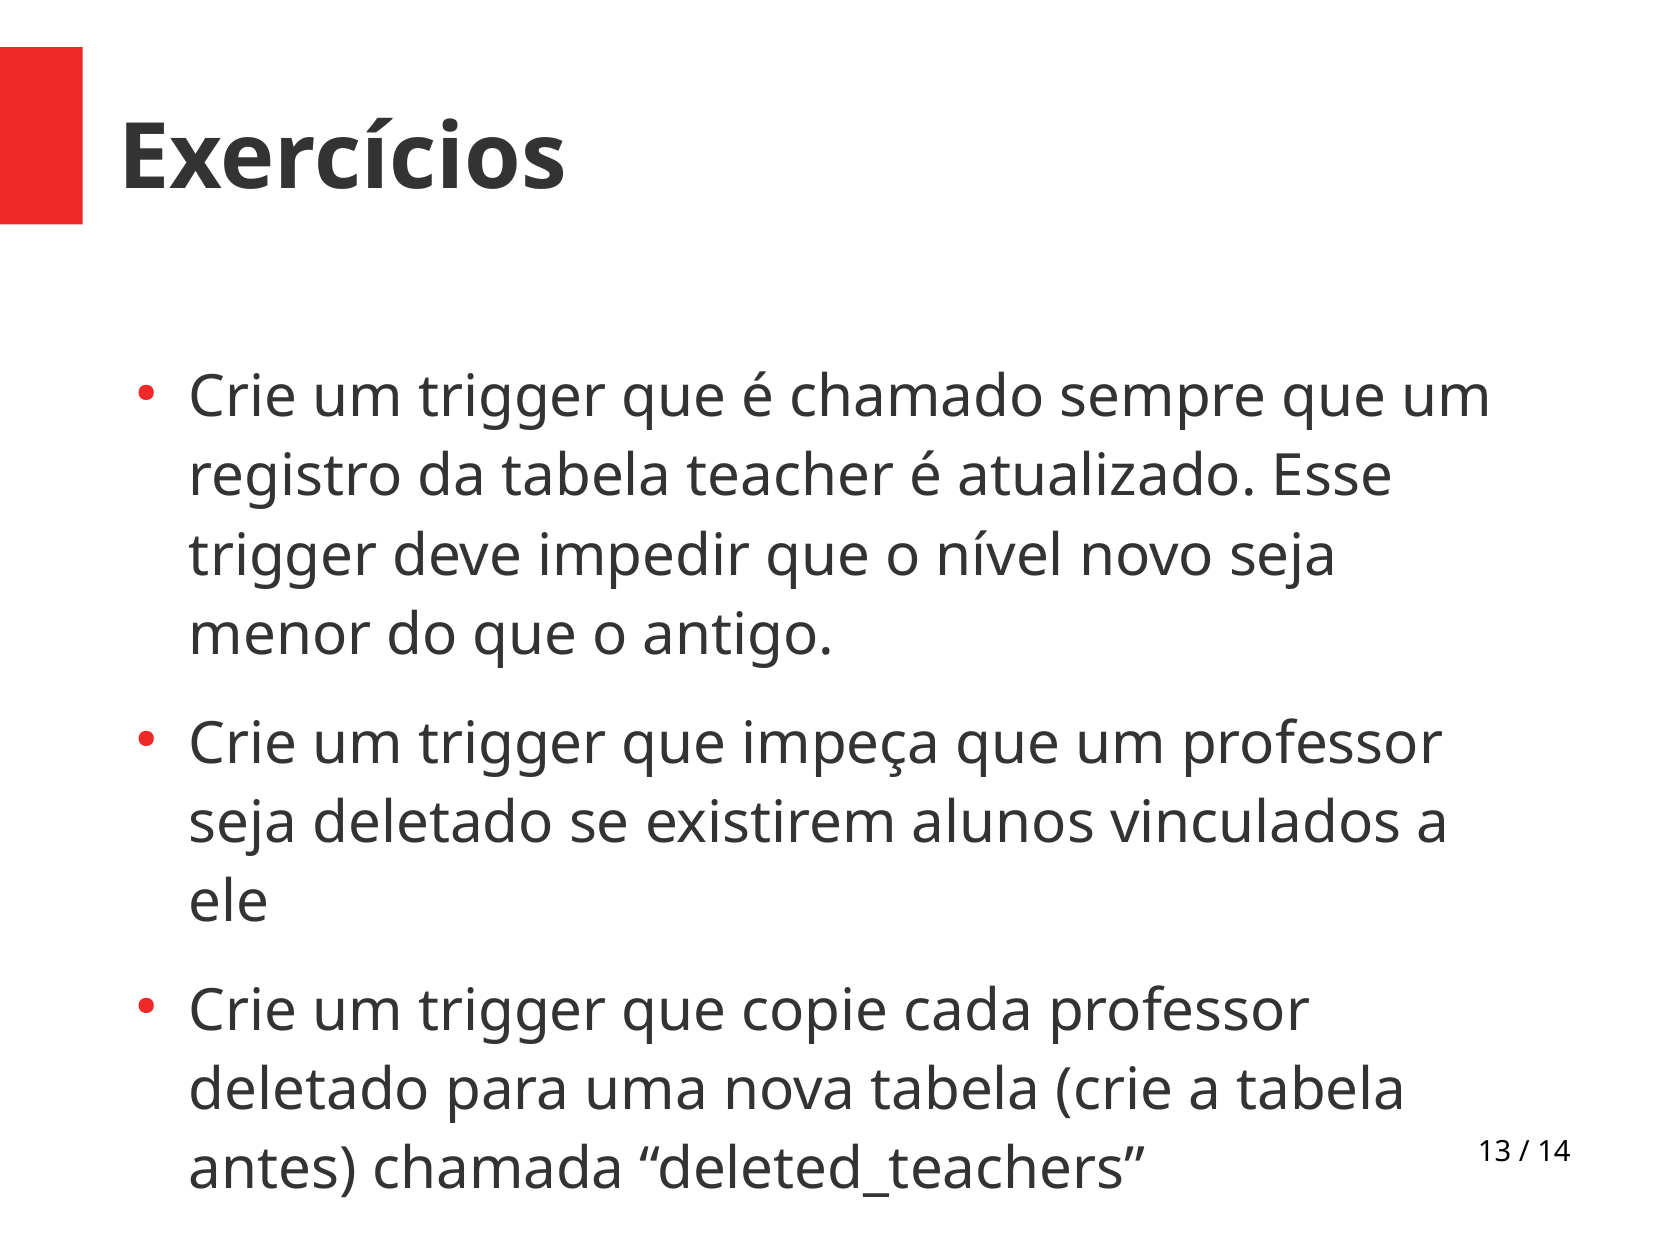

# Exercícios
Crie um trigger que é chamado sempre que um registro da tabela teacher é atualizado. Esse trigger deve impedir que o nível novo seja menor do que o antigo.
Crie um trigger que impeça que um professor seja deletado se existirem alunos vinculados a ele
Crie um trigger que copie cada professor deletado para uma nova tabela (crie a tabela antes) chamada “deleted_teachers”
13